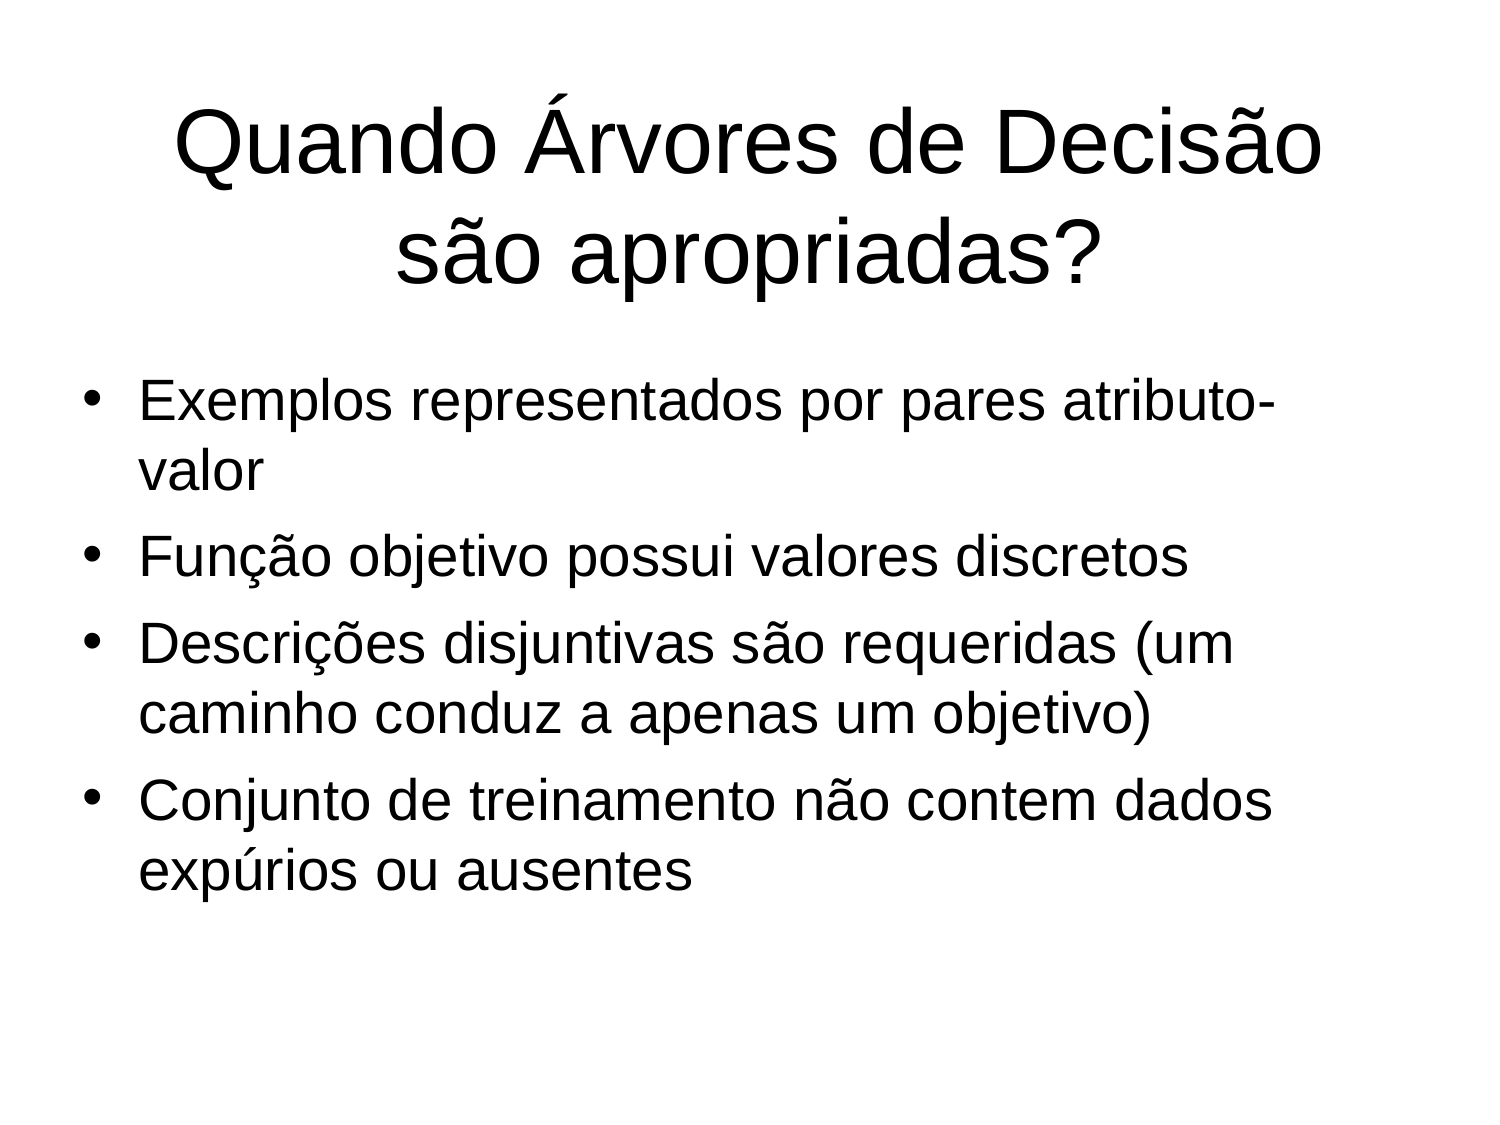

# Quando Árvores de Decisão são apropriadas?
Exemplos representados por pares atributo-valor
Função objetivo possui valores discretos
Descrições disjuntivas são requeridas (um caminho conduz a apenas um objetivo)
Conjunto de treinamento não contem dados expúrios ou ausentes